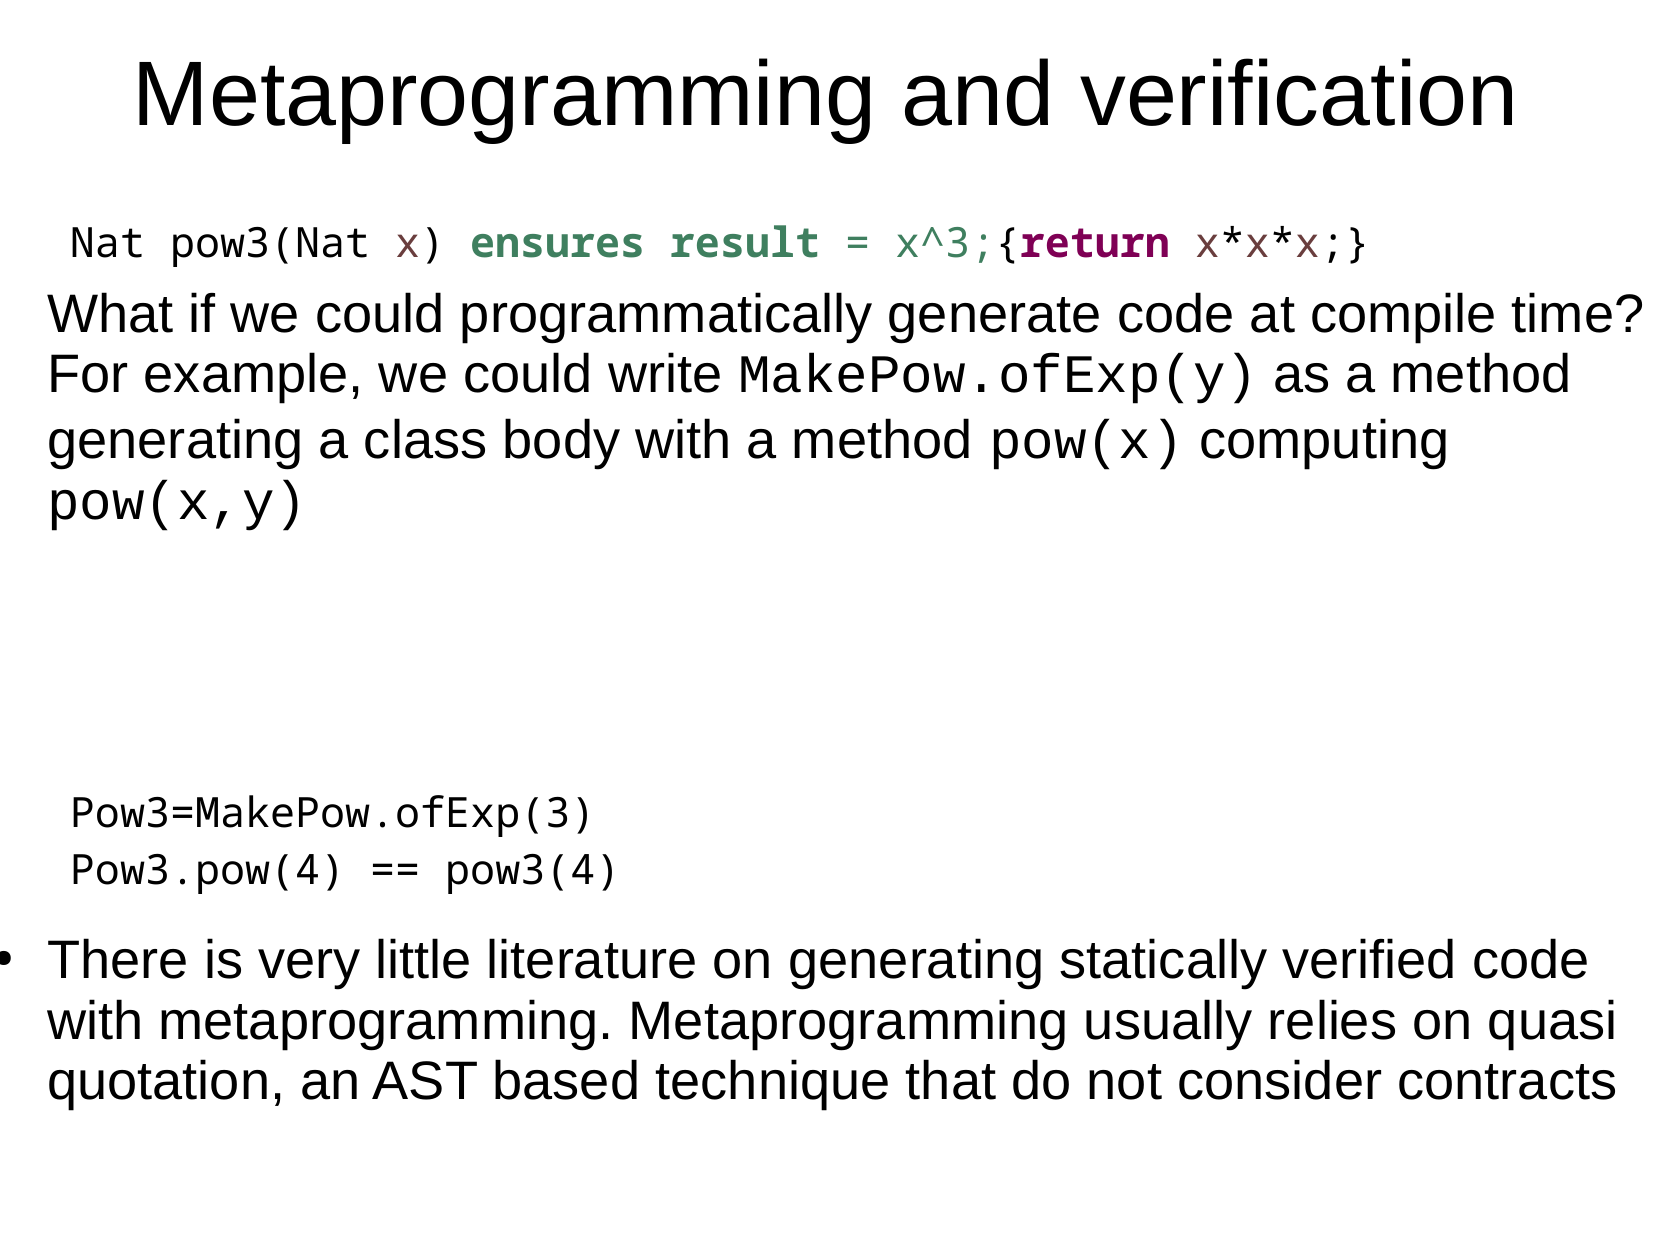

# Metaprogramming and verification
 Nat pow3(Nat x) ensures result = x^3;{return x*x*x;}
 Pow3=MakePow.ofExp(3)
 Pow3.pow(4) == pow3(4)
What if we could programmatically generate code at compile time? For example, we could write MakePow.ofExp(y) as a method generating a class body with a method pow(x) computing pow(x,y)
There is very little literature on generating statically verified code with metaprogramming. Metaprogramming usually relies on quasi quotation, an AST based technique that do not consider contracts